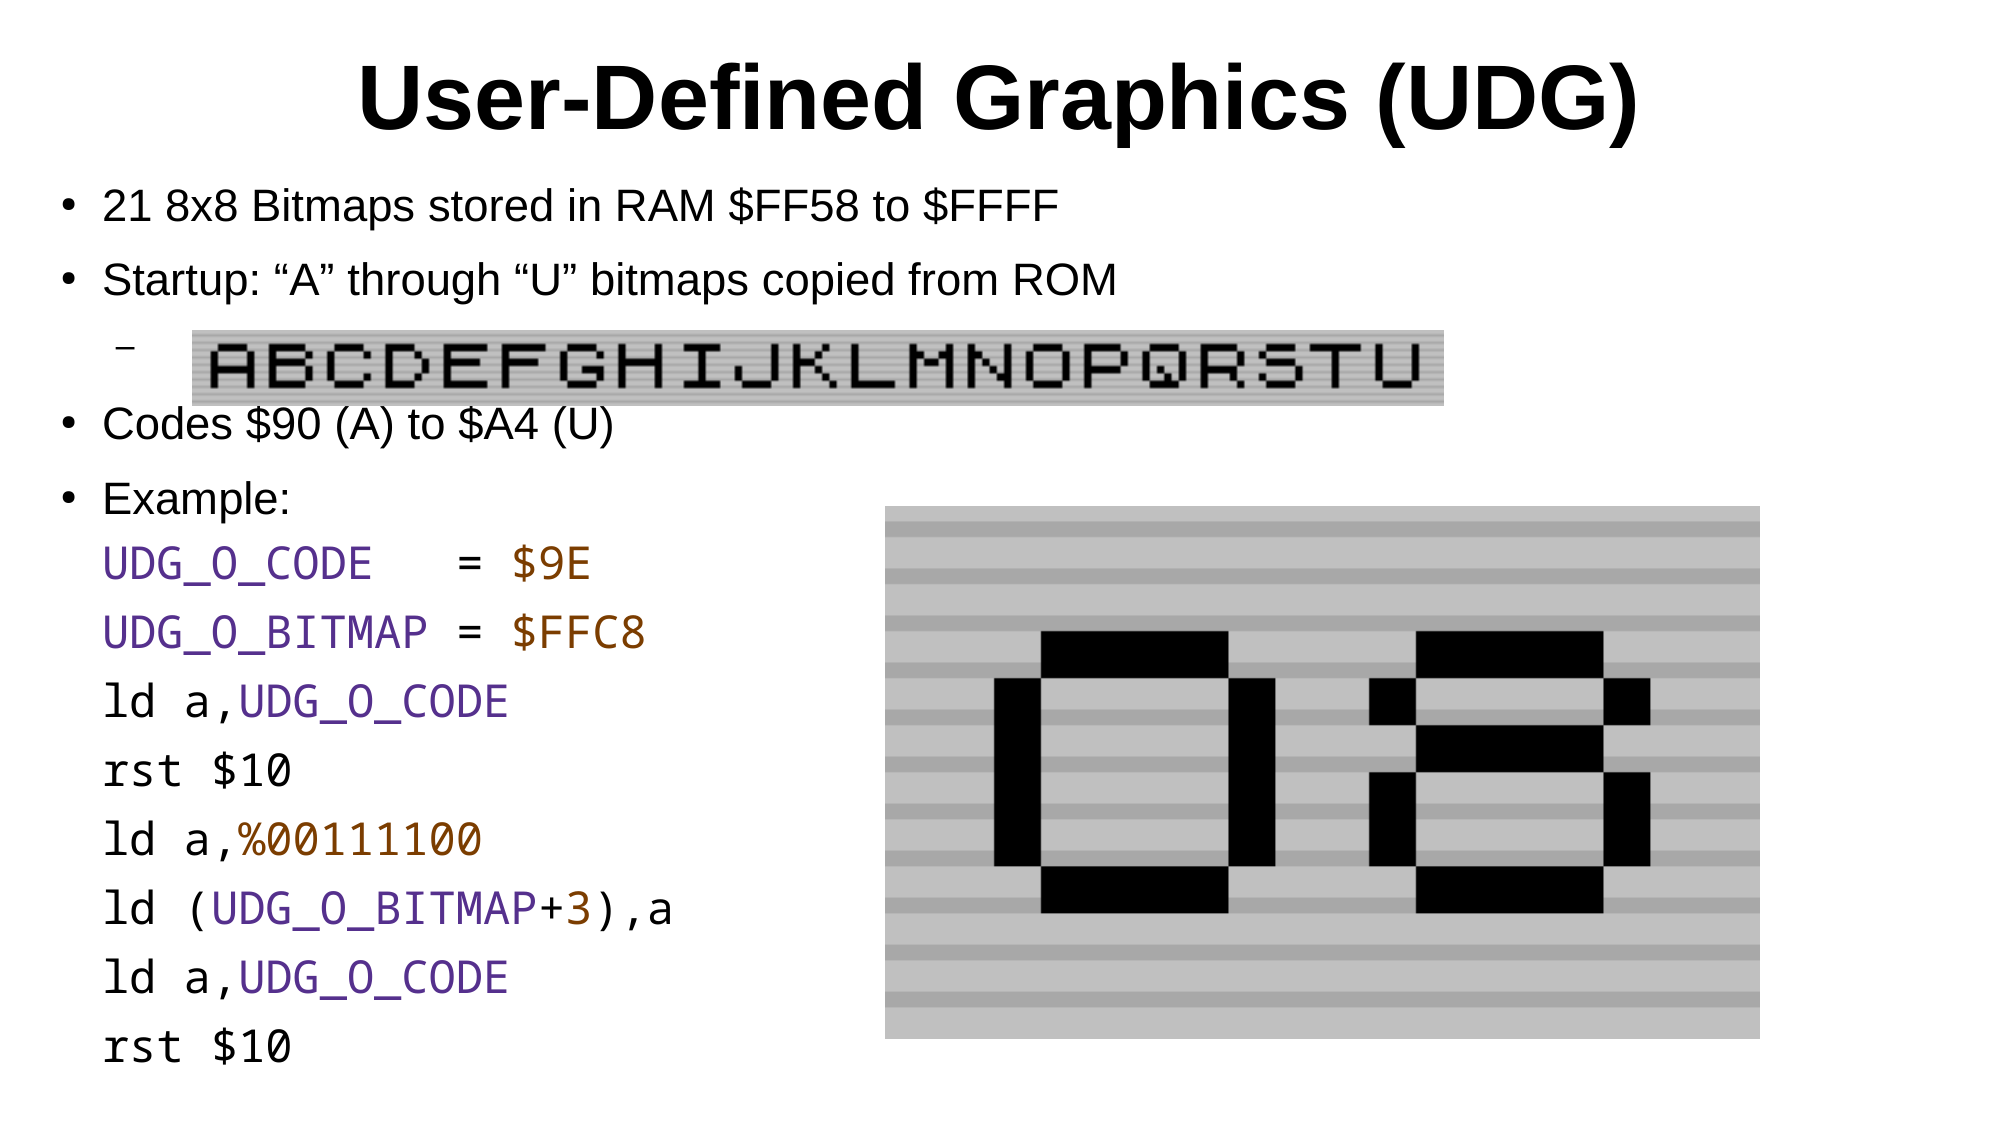

# User-Defined Graphics (UDG)
21 8x8 Bitmaps stored in RAM $FF58 to $FFFF
Startup: “A” through “U” bitmaps copied from ROM
Codes $90 (A) to $A4 (U)
Example:
UDG_O_CODE = $9E
UDG_O_BITMAP = $FFC8
ld a,UDG_O_CODE
rst $10
ld a,%00111100
ld (UDG_O_BITMAP+3),a
ld a,UDG_O_CODE
rst $10